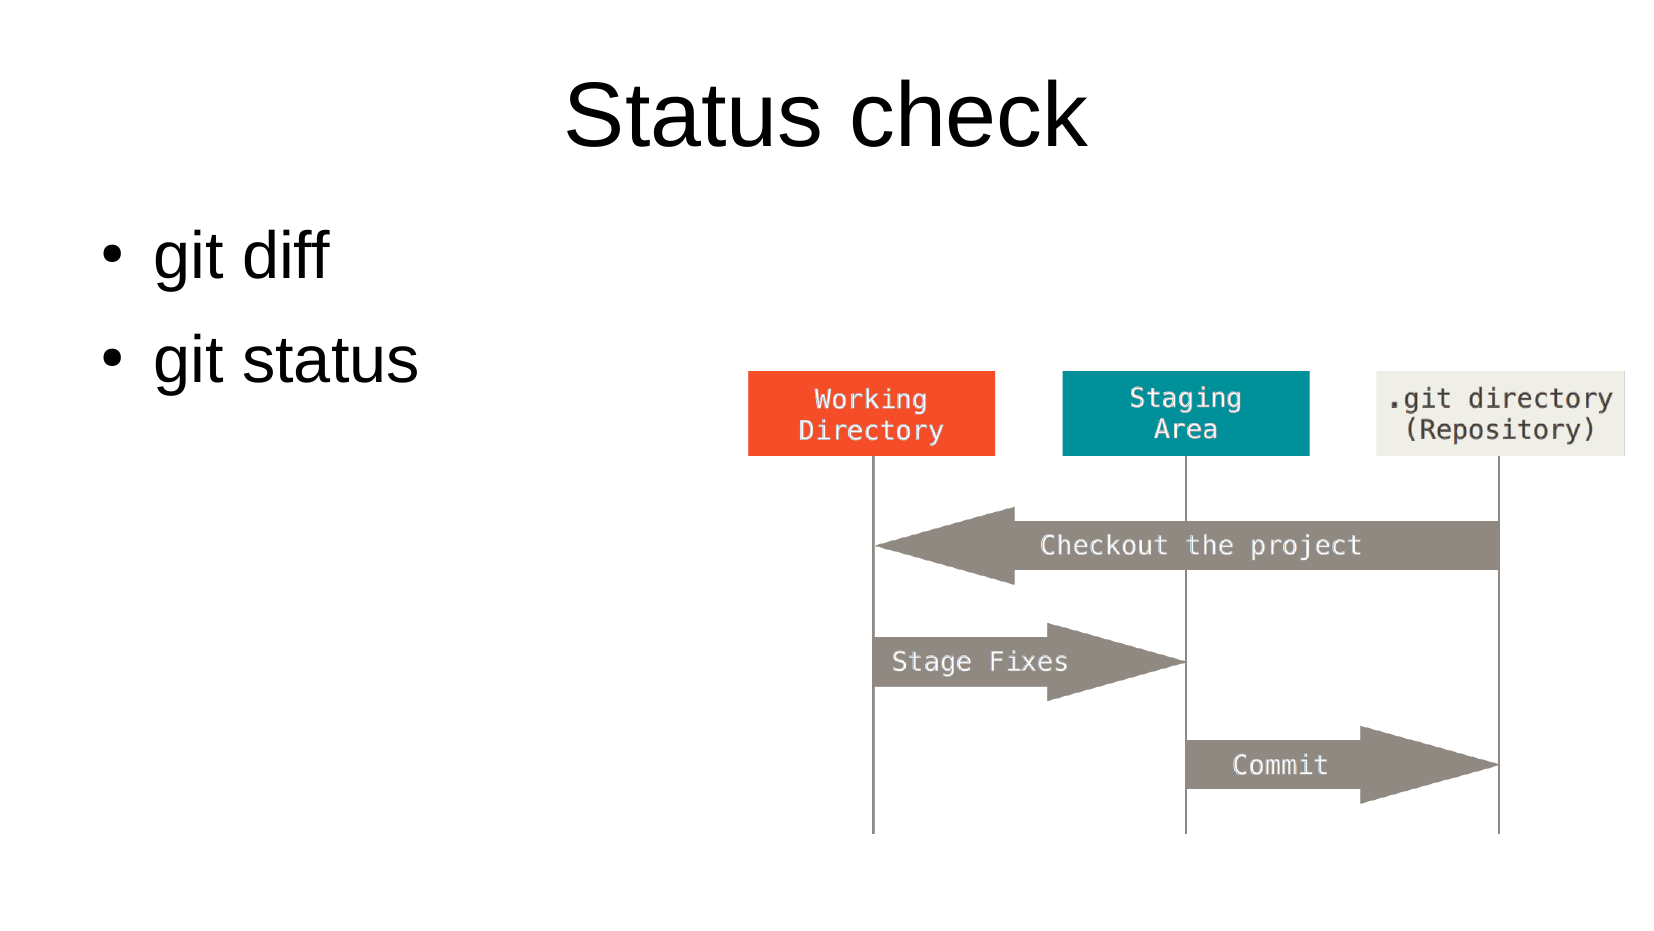

# Status check
git diff
git status